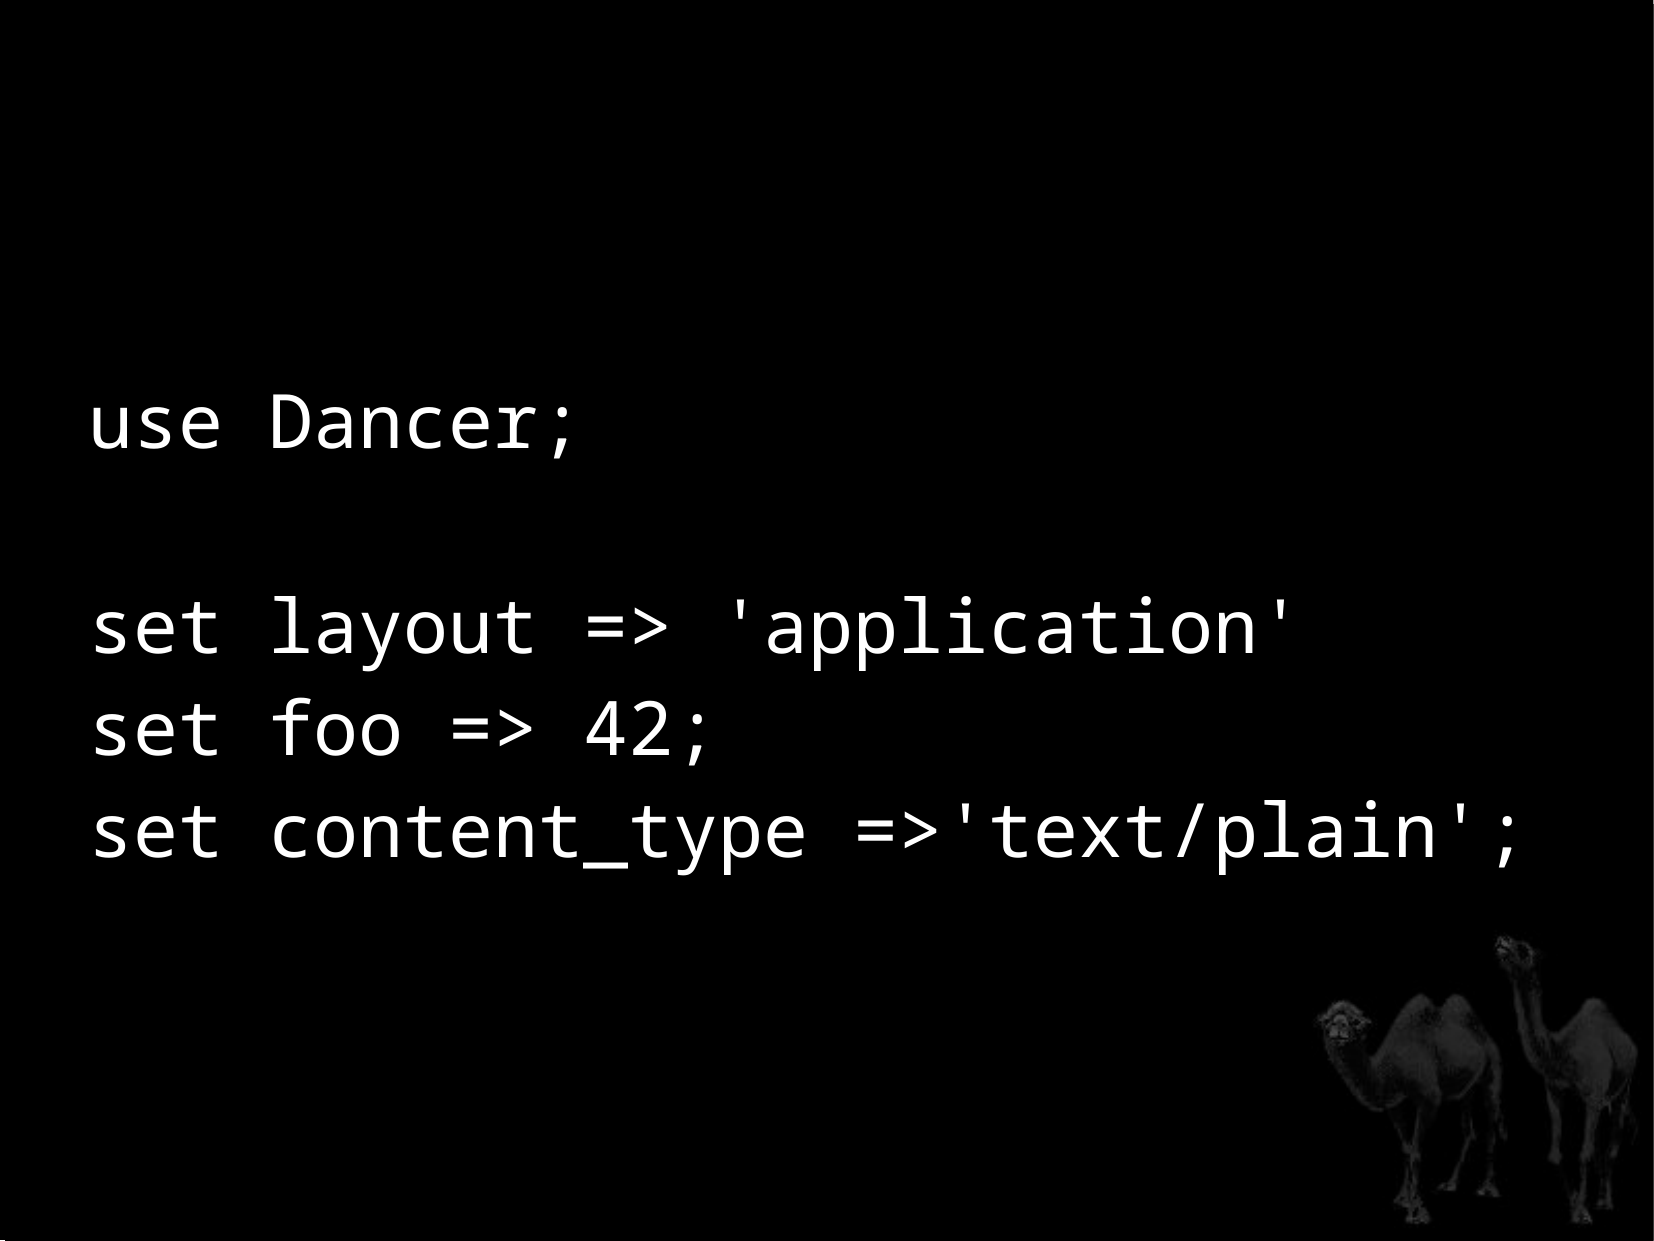

# use Dancer;
set layout => 'application'
set foo => 42;
set content_type =>'text/plain';